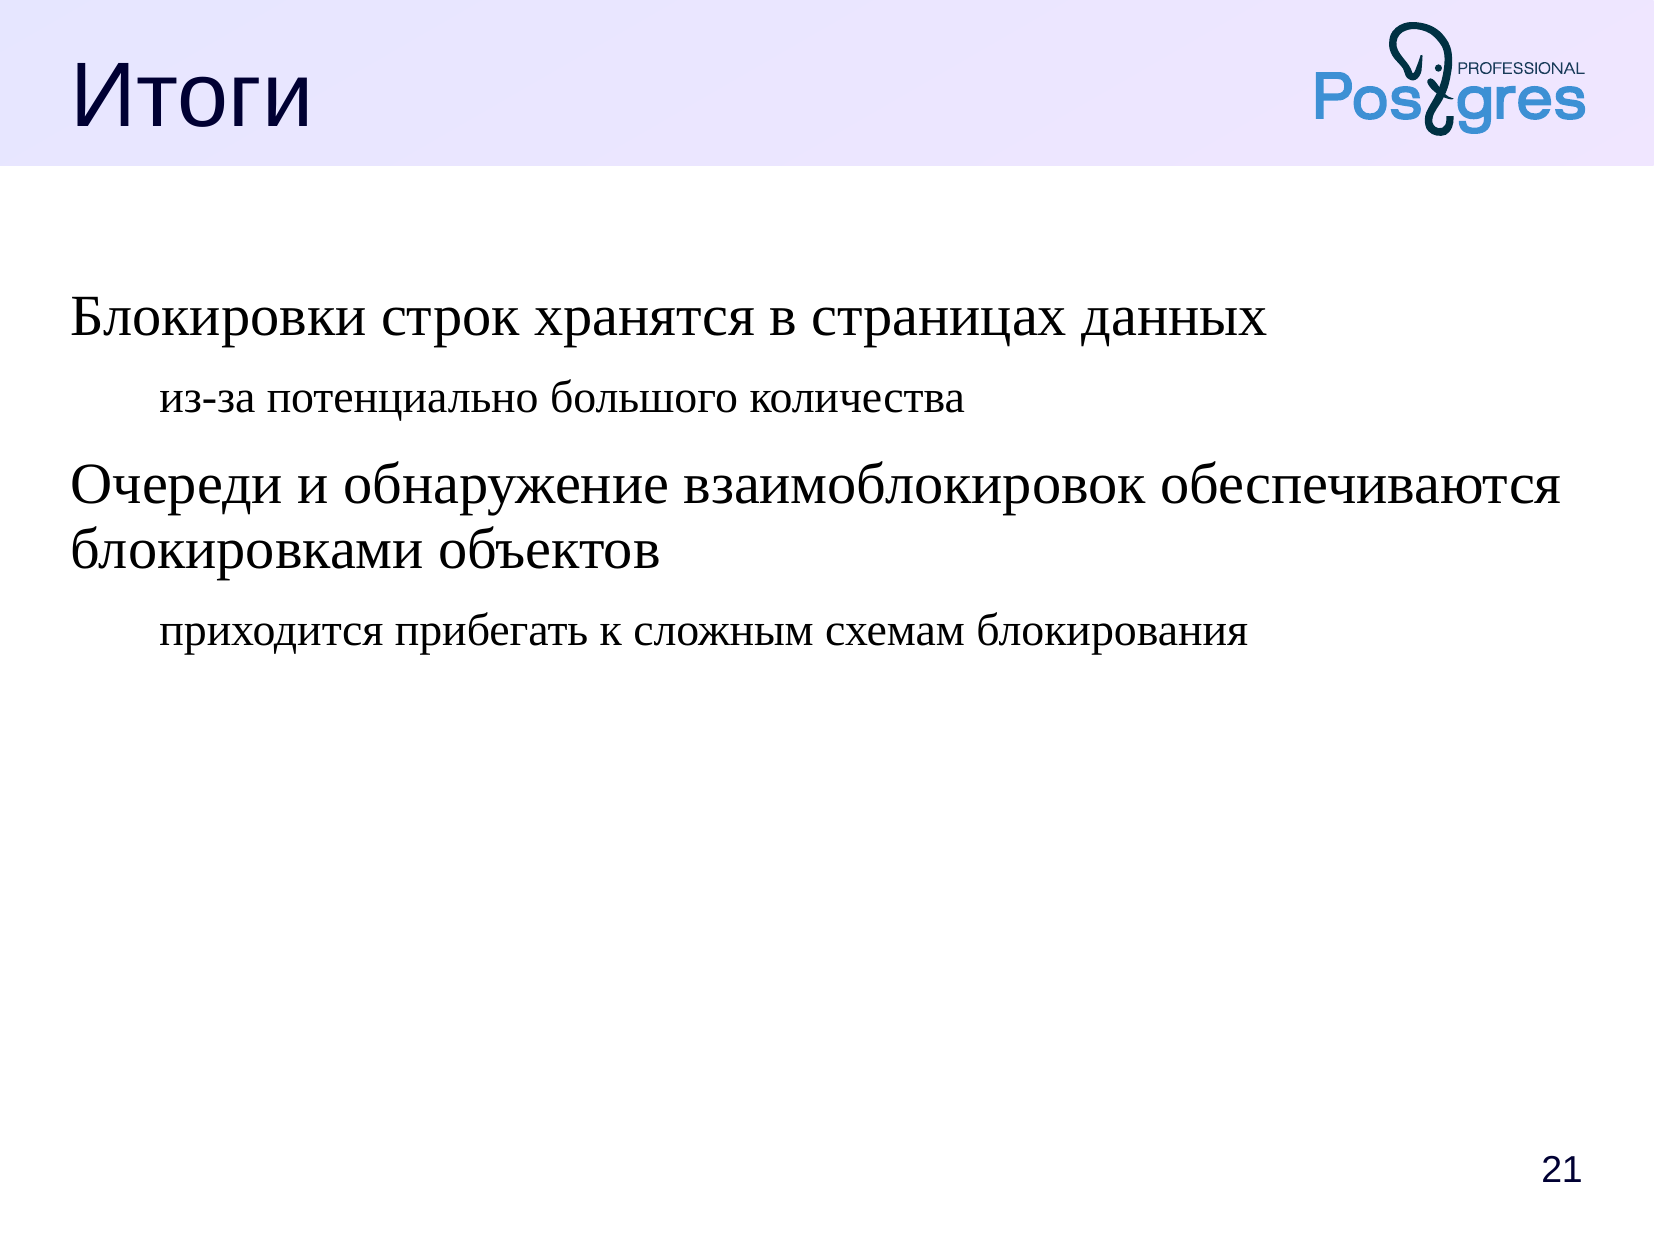

# Итоги
Блокировки строк хранятся в страницах данных
из-за потенциально большого количества
Очереди и обнаружение взаимоблокировок обеспечиваются блокировками объектов
приходится прибегать к сложным схемам блокирования